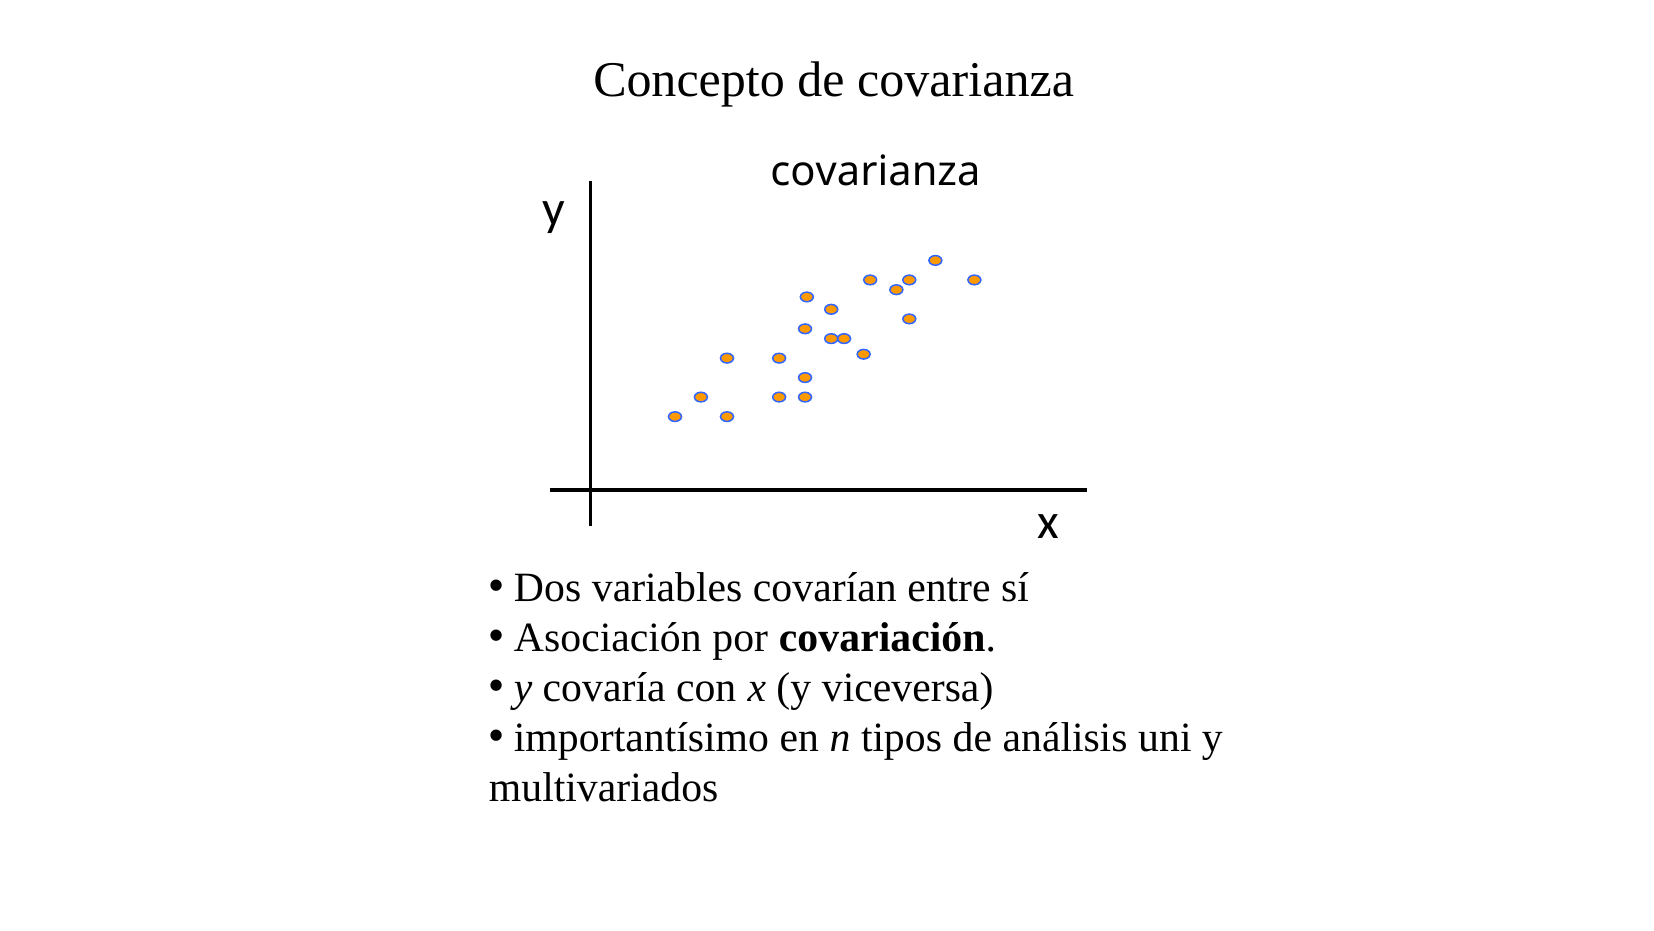

Concepto de covarianza
covarianza
y
x
 Dos variables covarían entre sí
 Asociación por covariación.
 y covaría con x (y viceversa)
 importantísimo en n tipos de análisis uni y multivariados